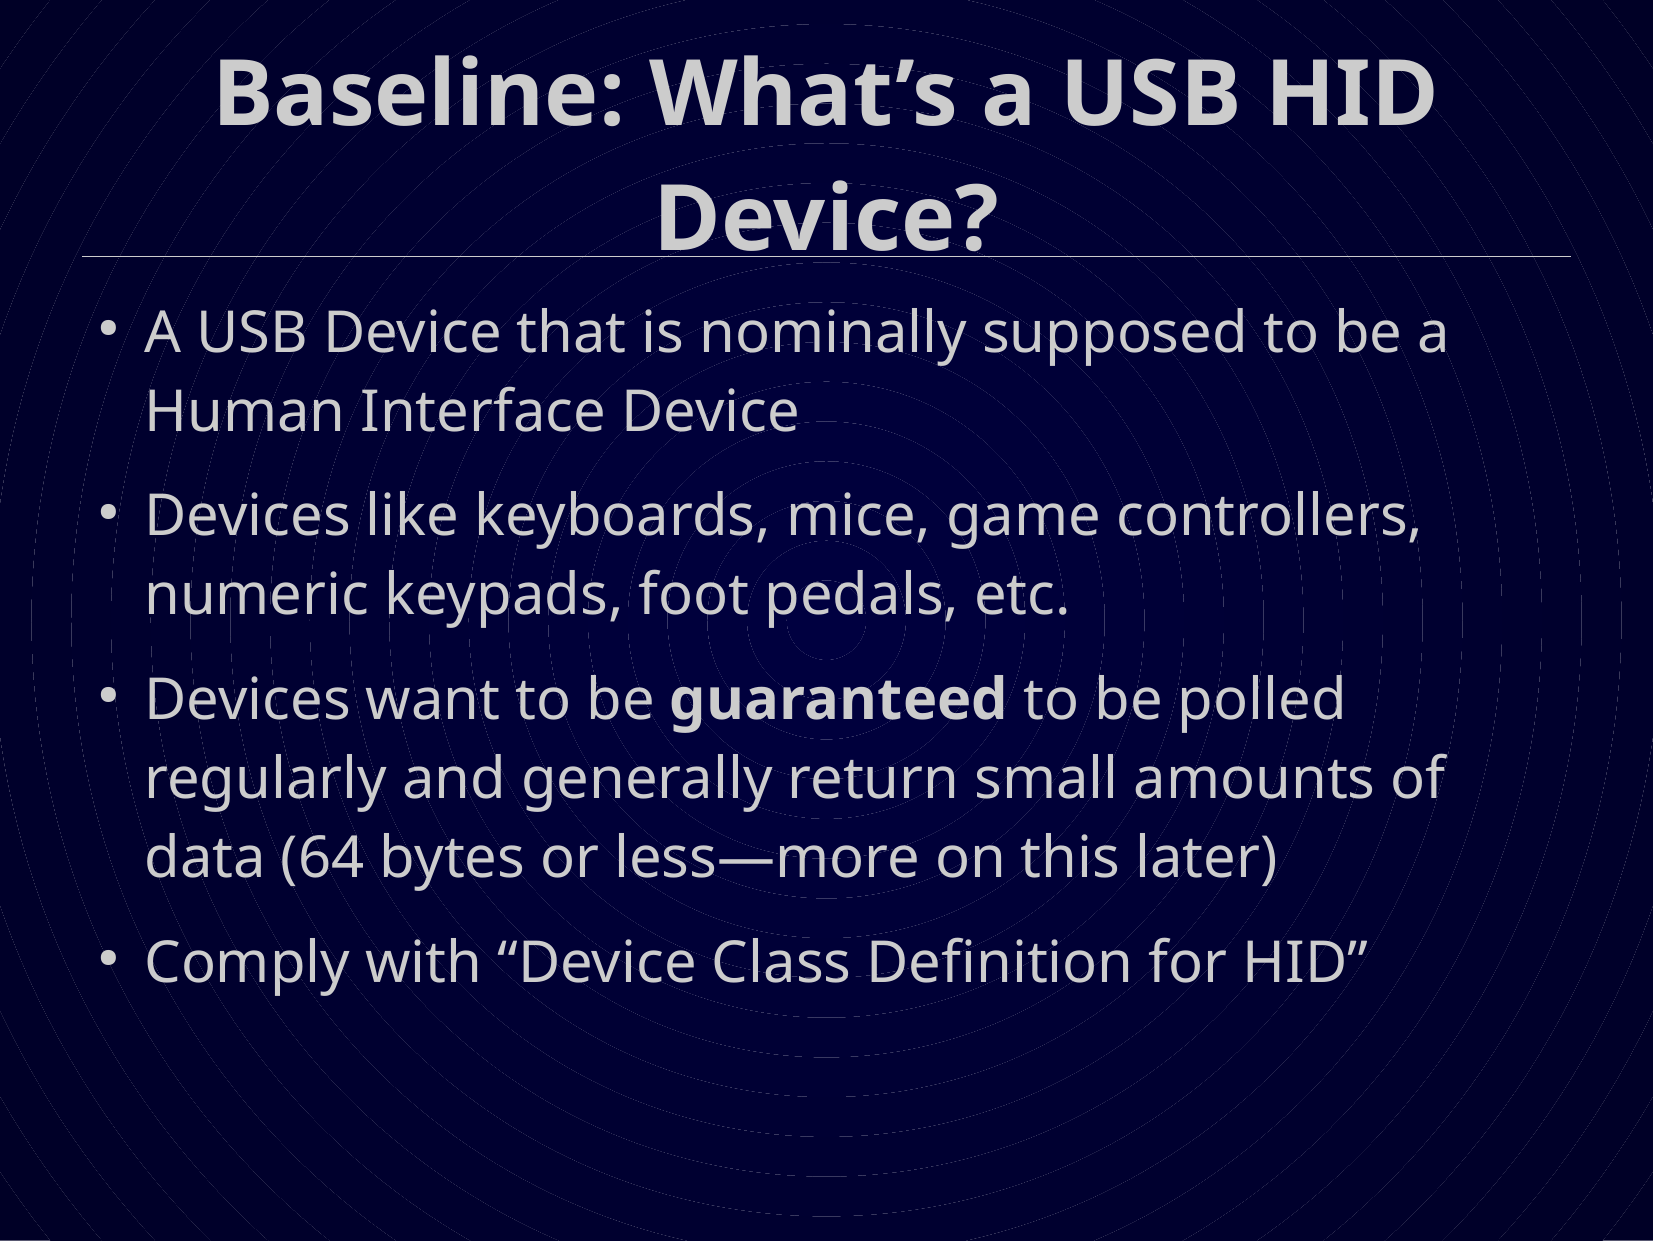

# Baseline: What’s a USB HID Device?
A USB Device that is nominally supposed to be a Human Interface Device
Devices like keyboards, mice, game controllers, numeric keypads, foot pedals, etc.
Devices want to be guaranteed to be polled regularly and generally return small amounts of data (64 bytes or less—more on this later)
Comply with “Device Class Definition for HID”